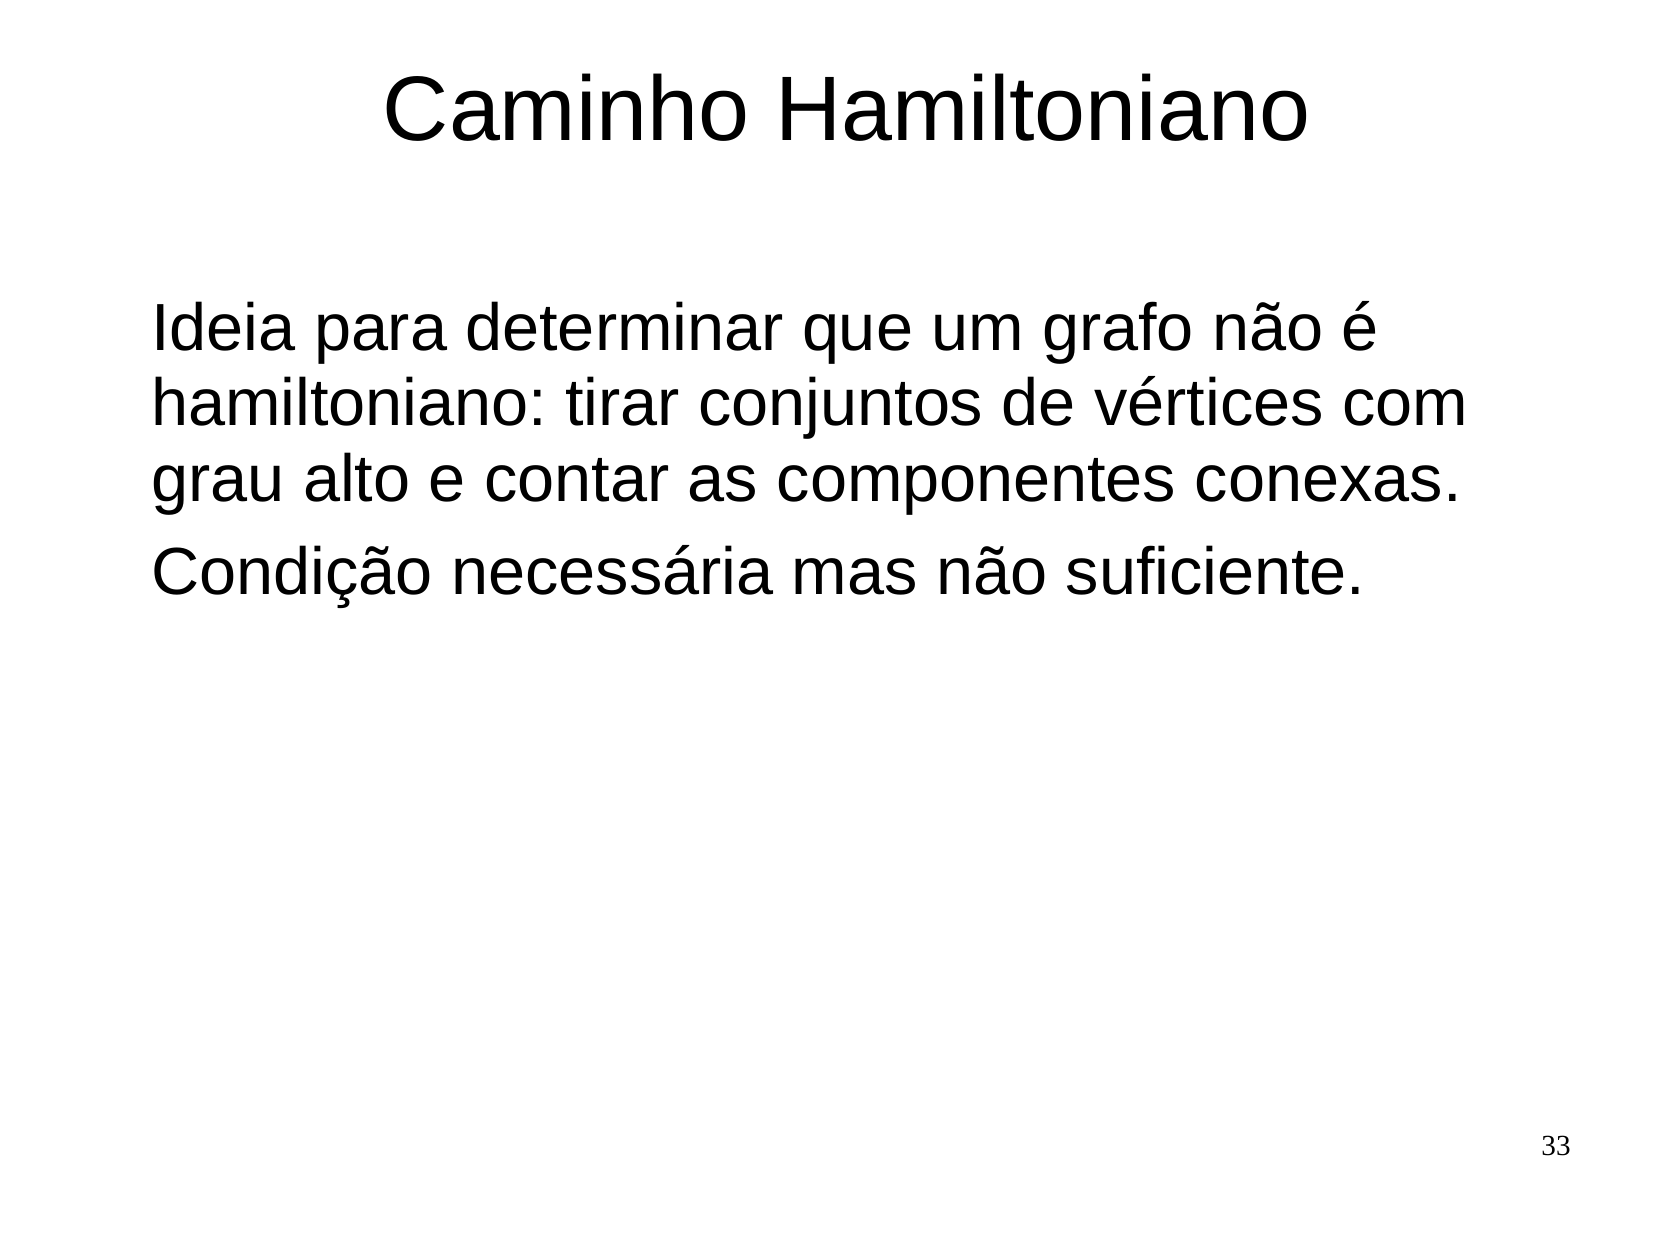

# Caminho Hamiltoniano
Ideia para determinar que um grafo não é hamiltoniano: tirar conjuntos de vértices com grau alto e contar as componentes conexas.
Condição necessária mas não suficiente.
33